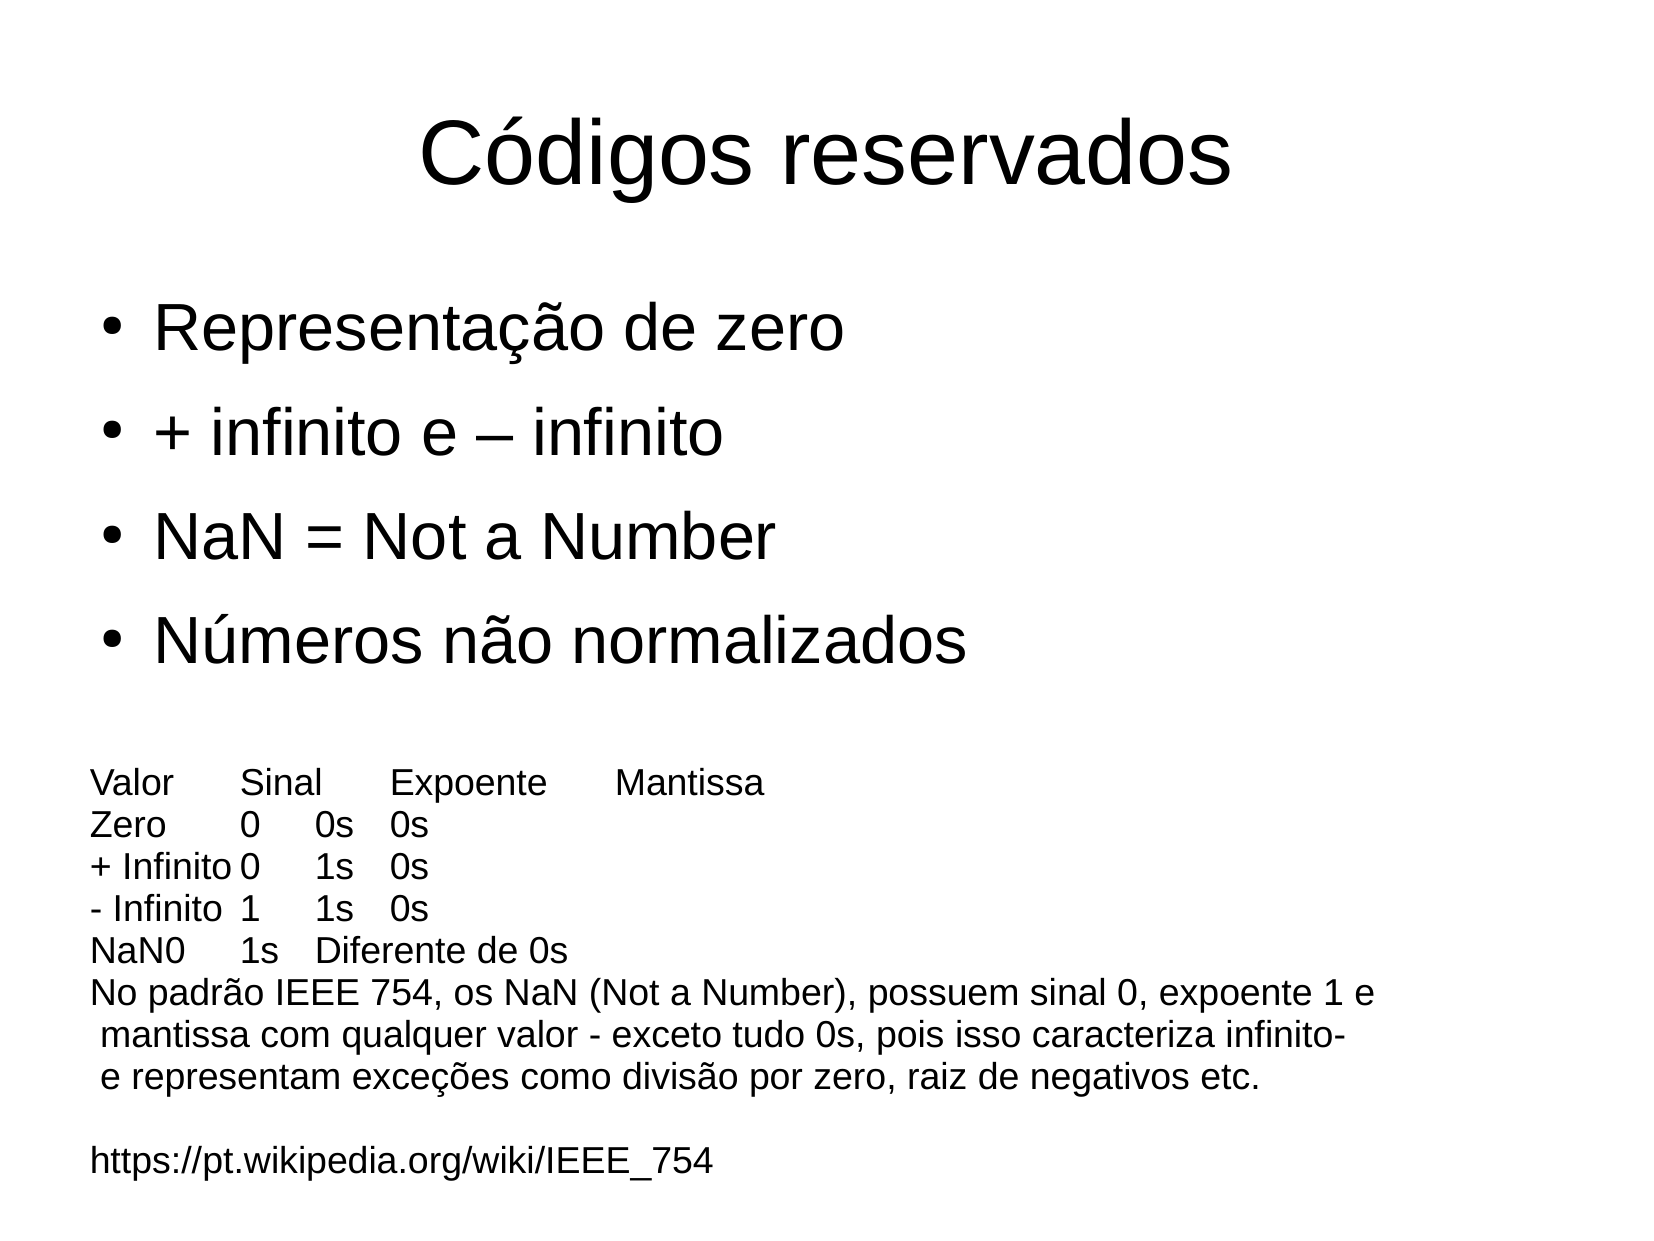

# Códigos reservados
Representação de zero
+ infinito e – infinito
NaN = Not a Number
Números não normalizados
Valor	Sinal	Expoente	Mantissa
Zero	0	0s	0s
+ Infinito	0	1s	0s
- Infinito	1	1s	0s
NaN	0	1s	Diferente de 0s
No padrão IEEE 754, os NaN (Not a Number), possuem sinal 0, expoente 1 e
 mantissa com qualquer valor - exceto tudo 0s, pois isso caracteriza infinito-
 e representam exceções como divisão por zero, raiz de negativos etc.
https://pt.wikipedia.org/wiki/IEEE_754